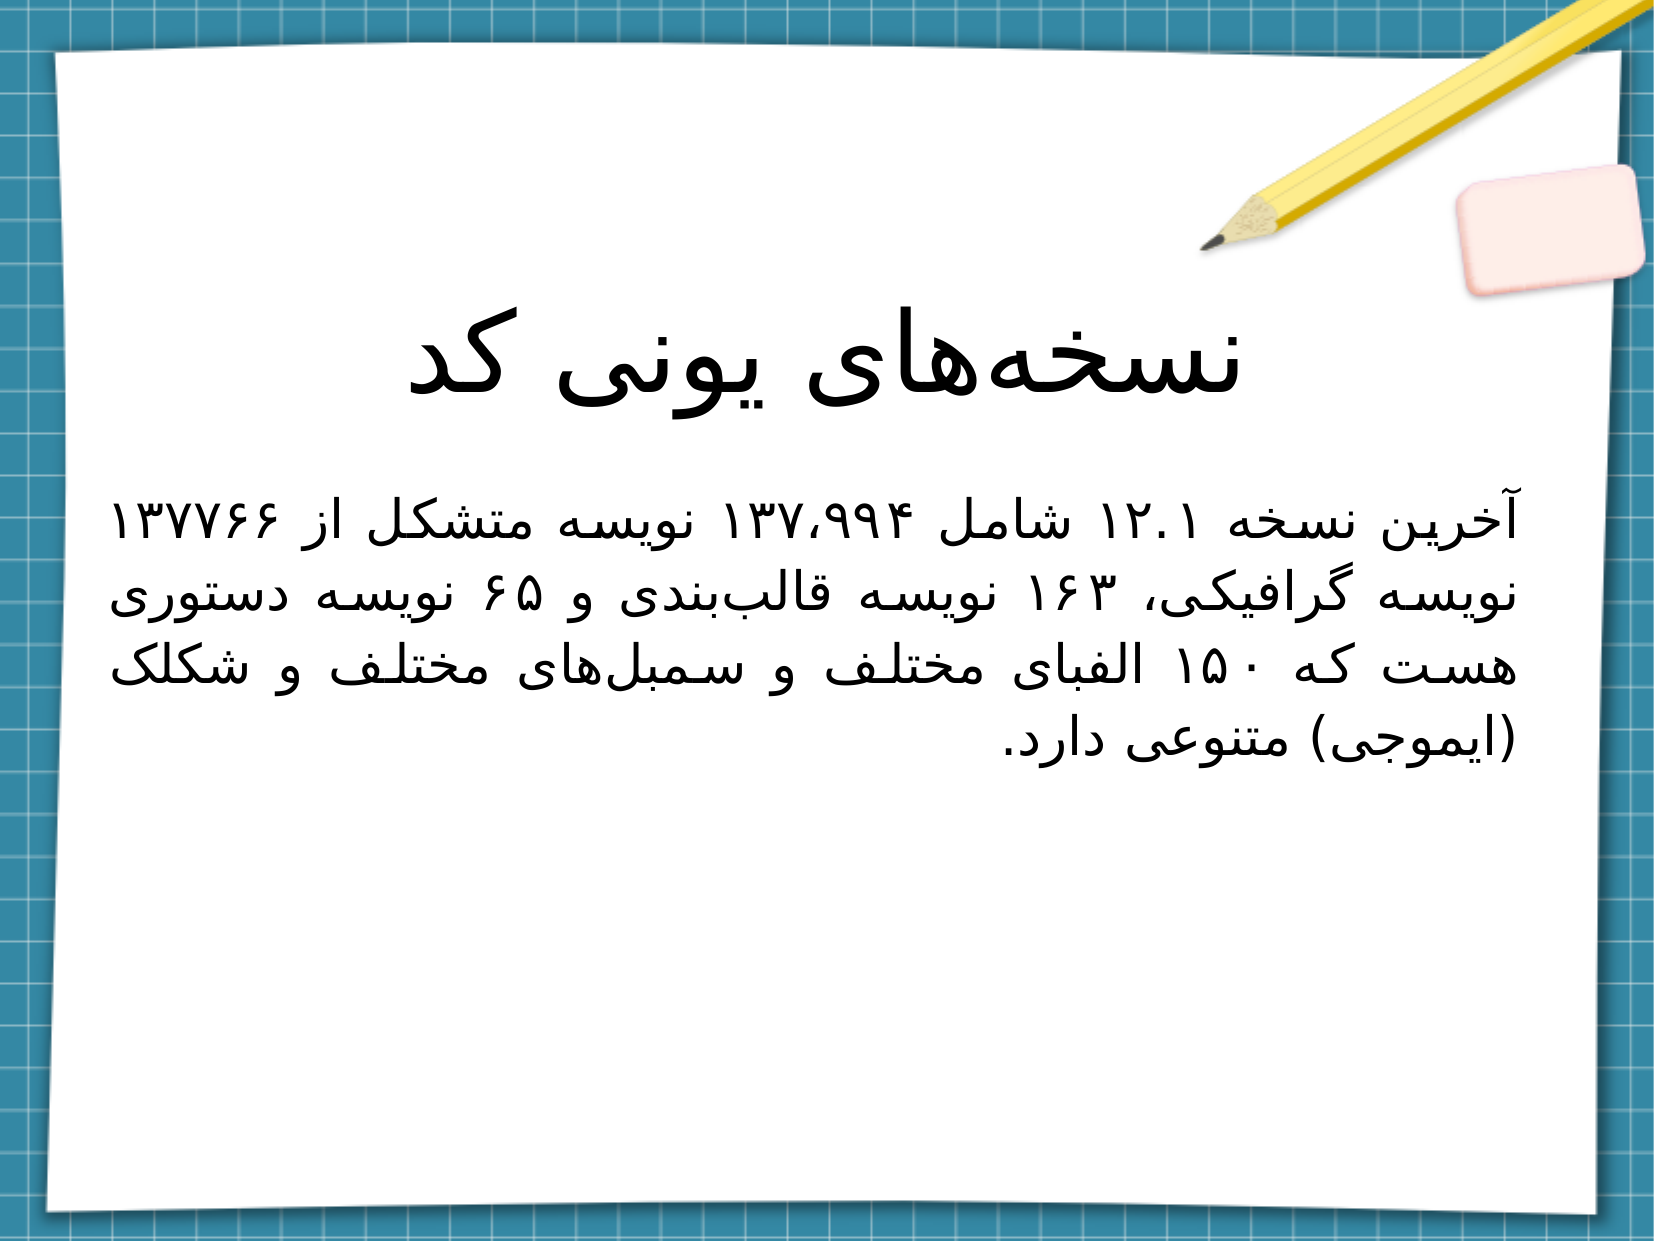

# نسخه‌های یونی کد
آخرین نسخه ۱۲.۱ شامل ۱۳۷،۹۹۴ نویسه متشکل از ۱۳۷۷۶۶ نویسه گرافیکی، ۱۶۳ نویسه قالب‌بندی و ۶۵ نویسه دستوری هست که ۱۵۰ الفبای مختلف و سمبل‌های مختلف و شکلک (ایموجی) متنوعی دارد.